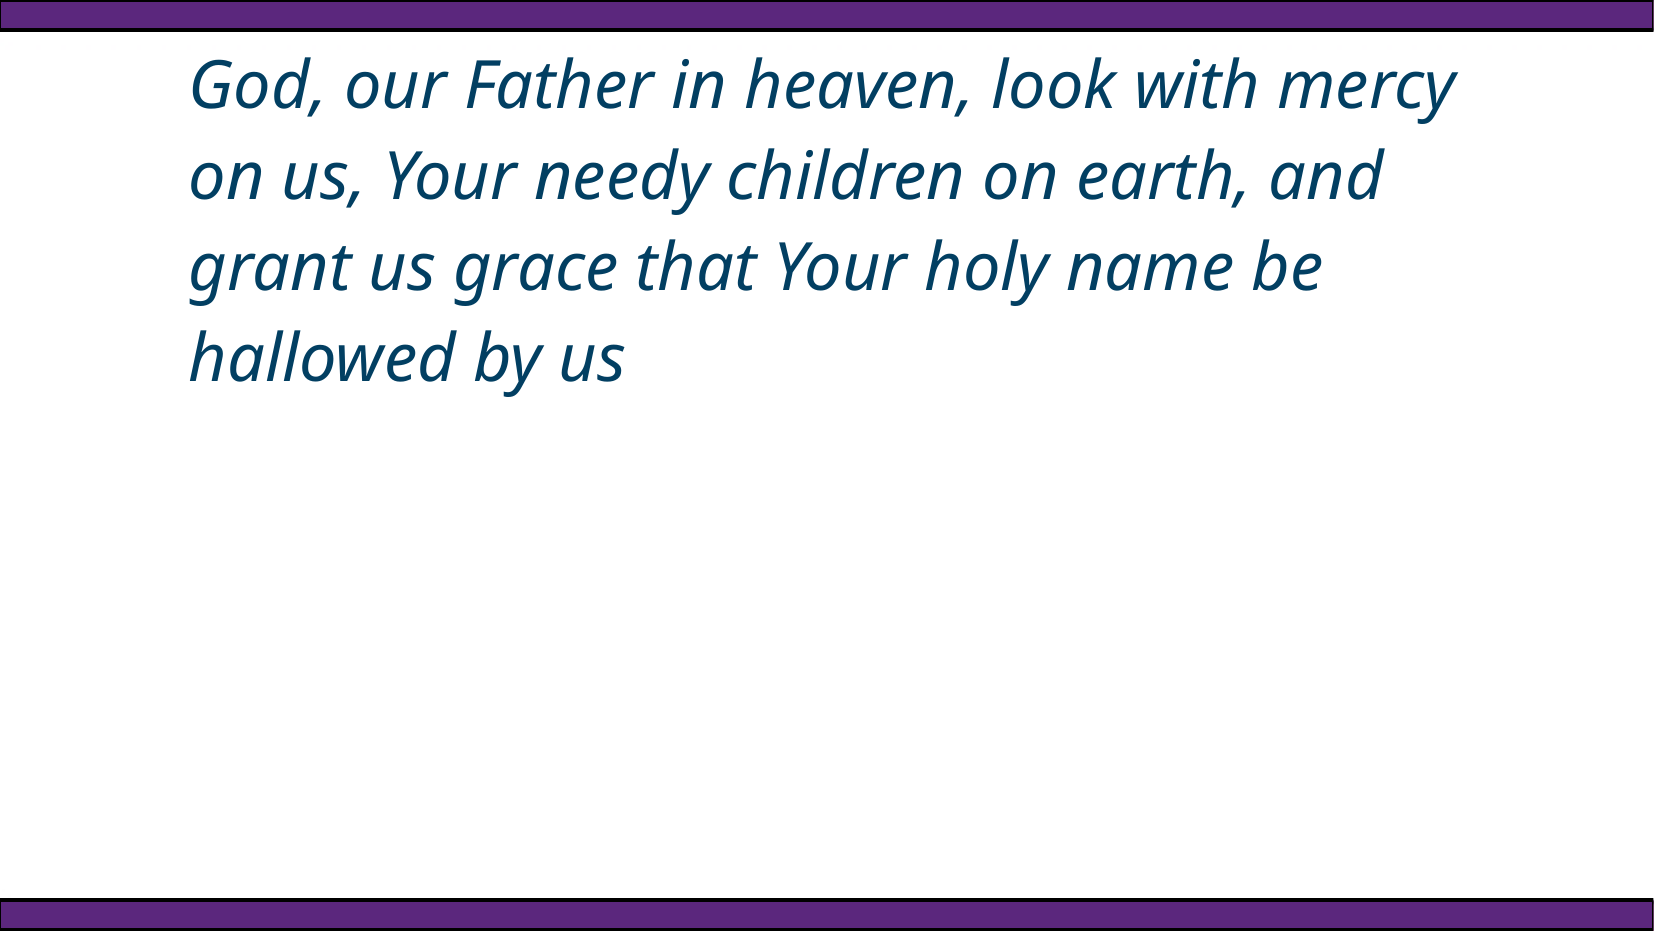

God, our Father in heaven, look with mercy
 on us, Your needy children on earth, and
 grant us grace that Your holy name be
 hallowed by us